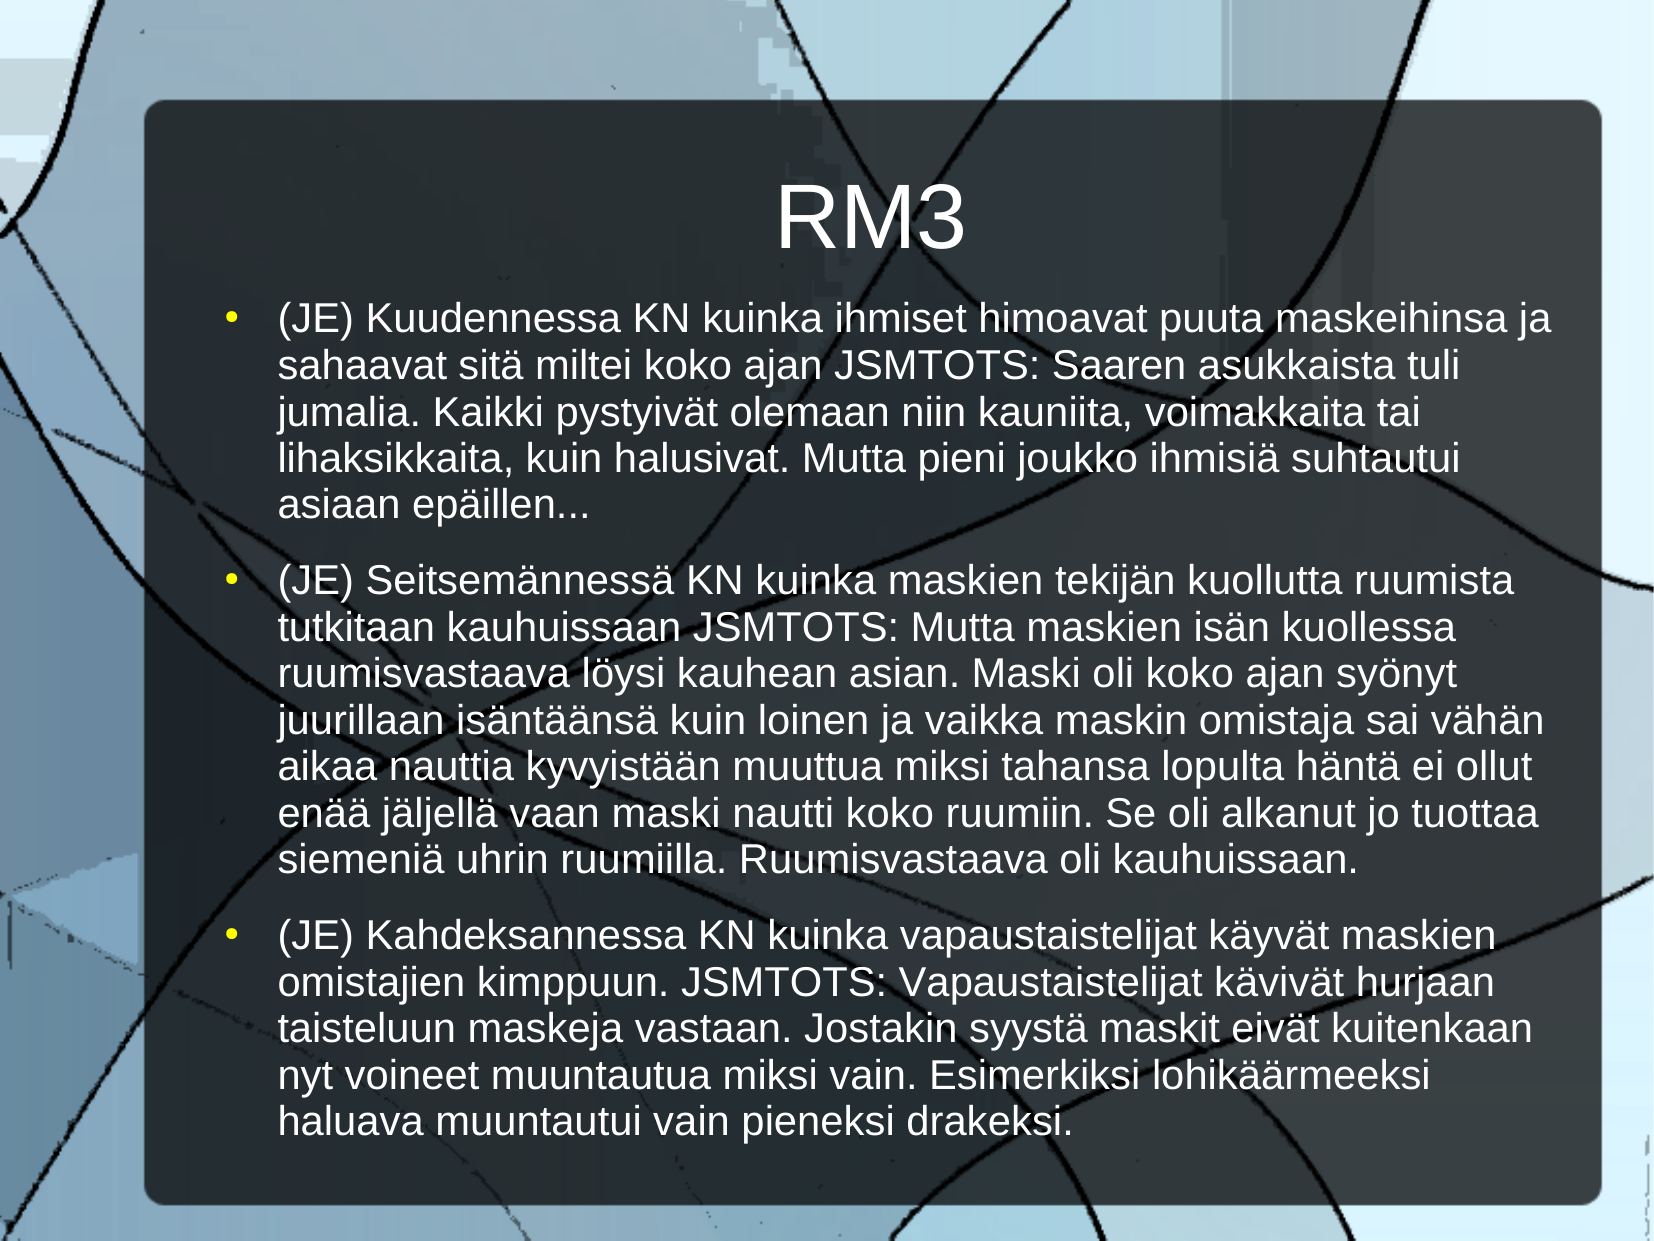

# RM3
(JE) Kuudennessa KN kuinka ihmiset himoavat puuta maskeihinsa ja sahaavat sitä miltei koko ajan JSMTOTS: Saaren asukkaista tuli jumalia. Kaikki pystyivät olemaan niin kauniita, voimakkaita tai lihaksikkaita, kuin halusivat. Mutta pieni joukko ihmisiä suhtautui asiaan epäillen...
(JE) Seitsemännessä KN kuinka maskien tekijän kuollutta ruumista tutkitaan kauhuissaan JSMTOTS: Mutta maskien isän kuollessa ruumisvastaava löysi kauhean asian. Maski oli koko ajan syönyt juurillaan isäntäänsä kuin loinen ja vaikka maskin omistaja sai vähän aikaa nauttia kyvyistään muuttua miksi tahansa lopulta häntä ei ollut enää jäljellä vaan maski nautti koko ruumiin. Se oli alkanut jo tuottaa siemeniä uhrin ruumiilla. Ruumisvastaava oli kauhuissaan.
(JE) Kahdeksannessa KN kuinka vapaustaistelijat käyvät maskien omistajien kimppuun. JSMTOTS: Vapaustaistelijat kävivät hurjaan taisteluun maskeja vastaan. Jostakin syystä maskit eivät kuitenkaan nyt voineet muuntautua miksi vain. Esimerkiksi lohikäärmeeksi haluava muuntautui vain pieneksi drakeksi.